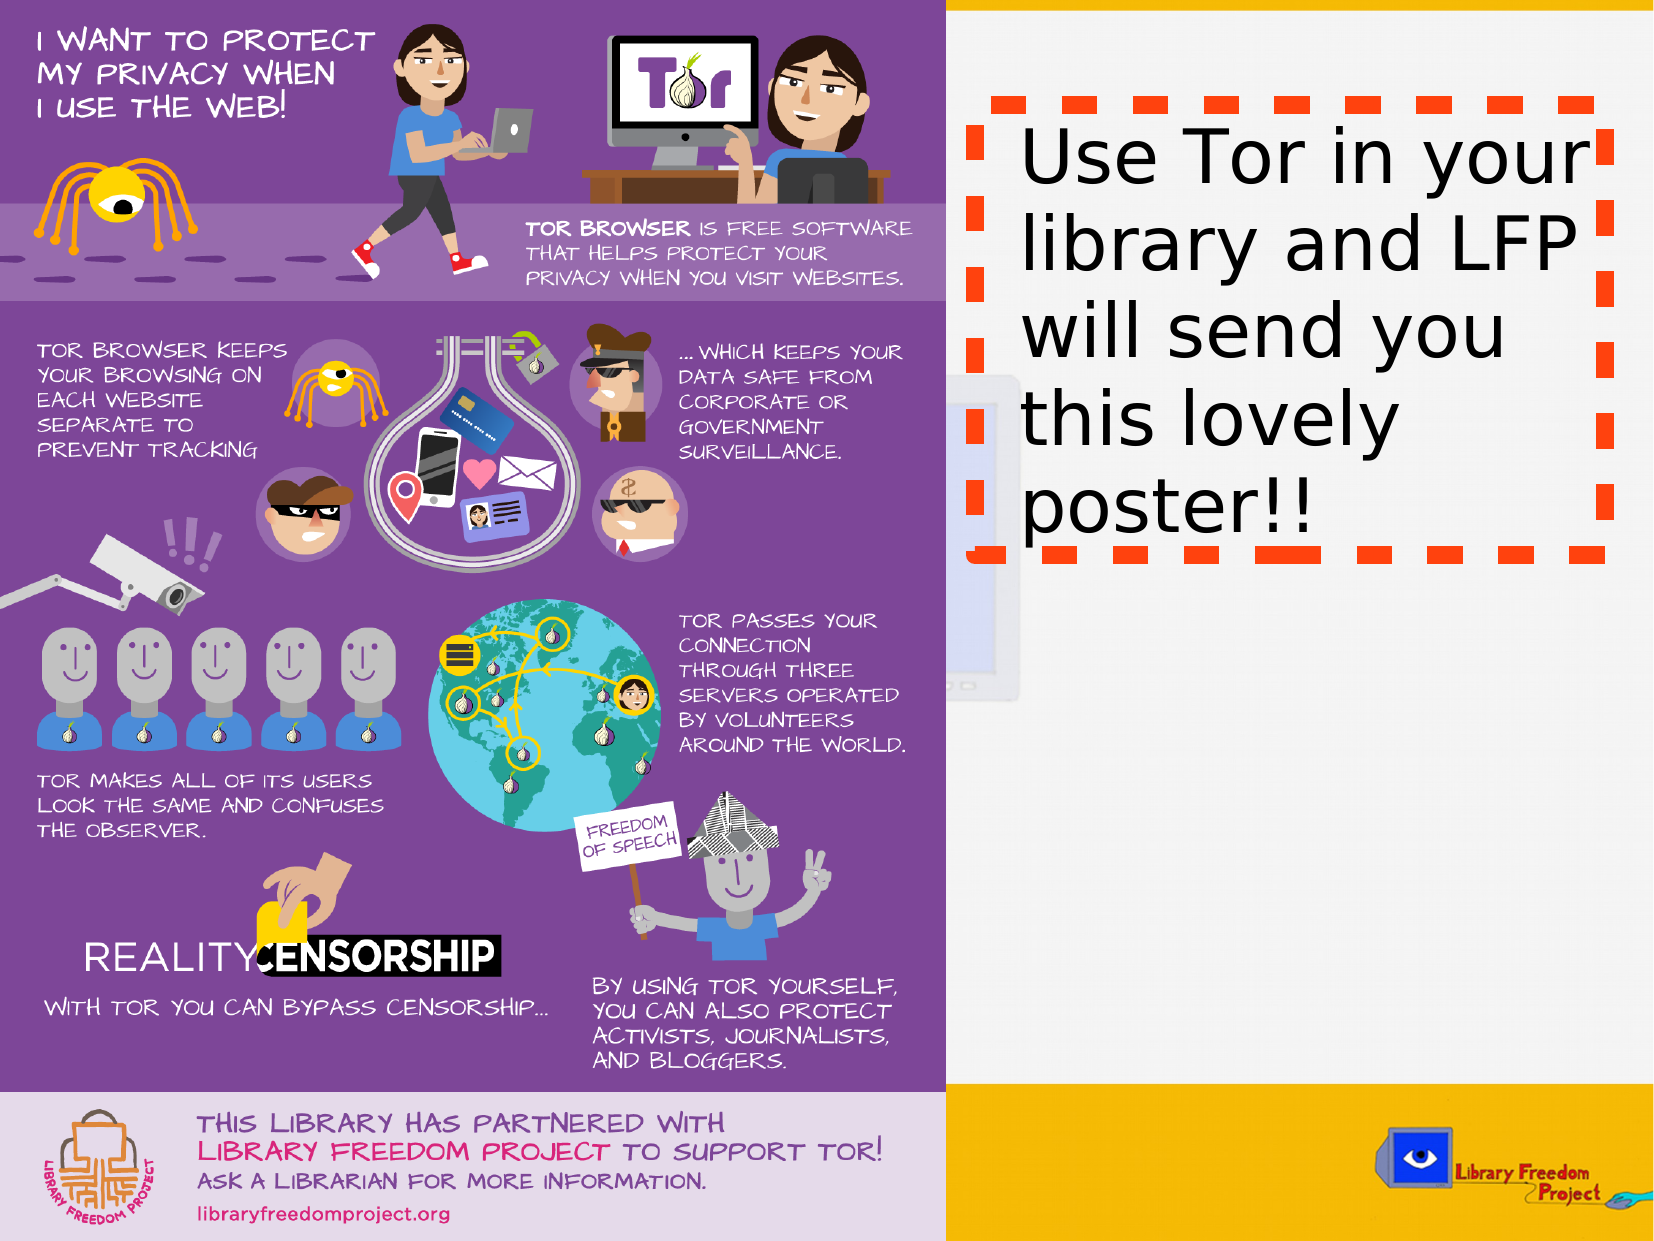

Use Tor in your library and LFP will send you this lovely poster!!